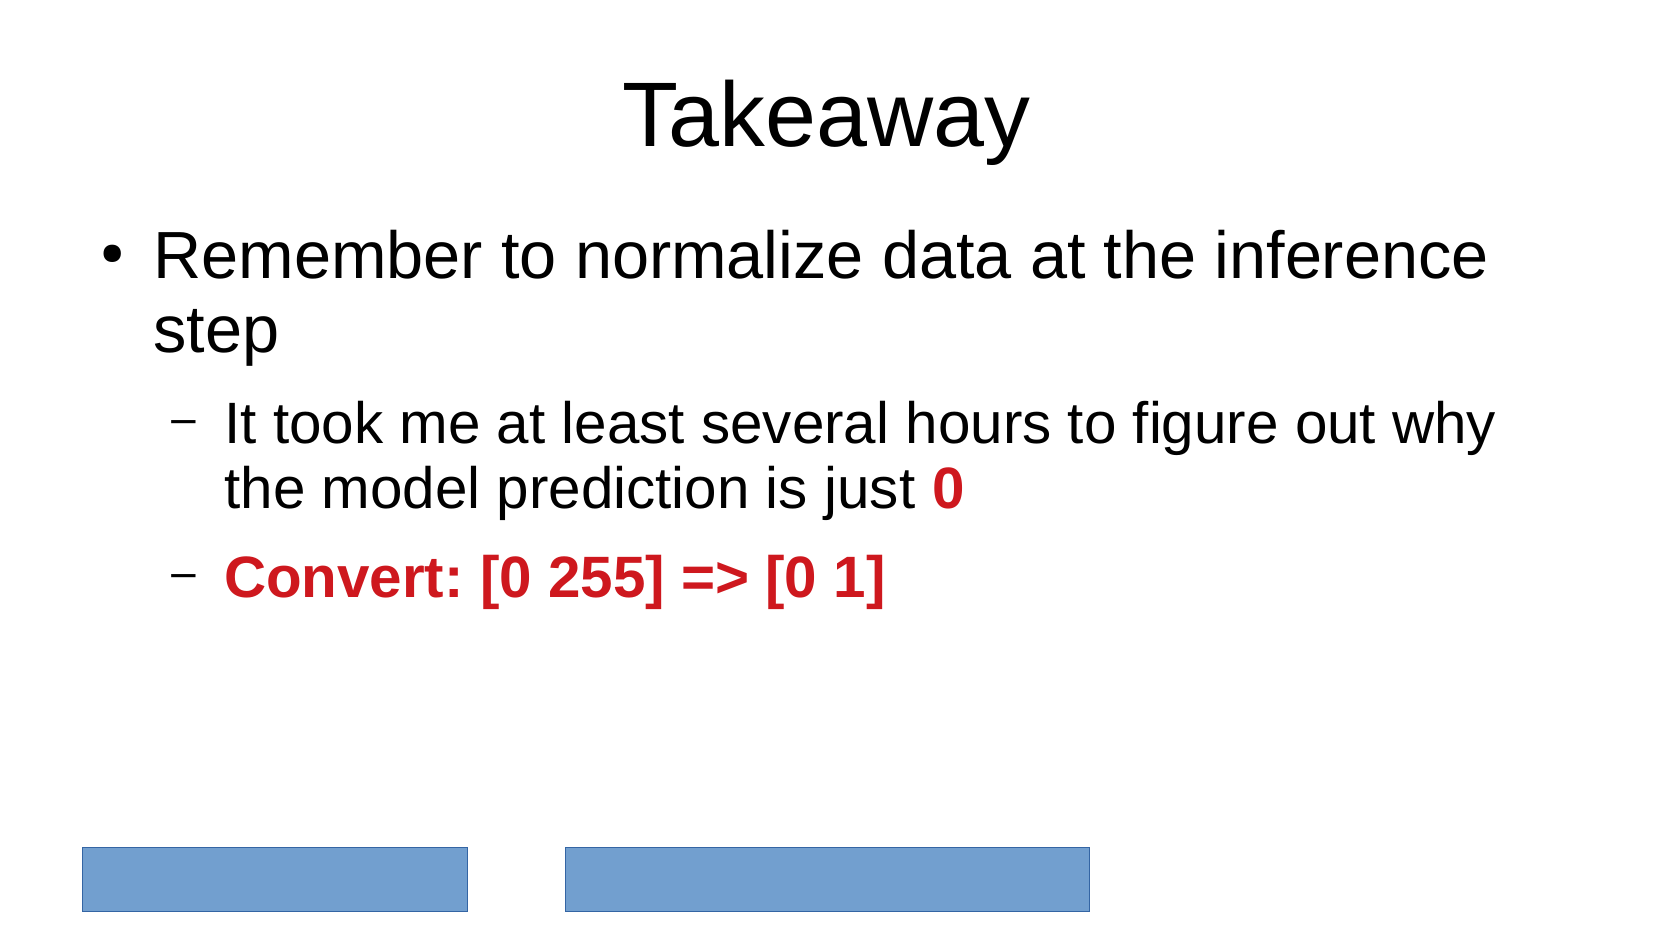

# Takeaway
Remember to normalize data at the inference step
It took me at least several hours to figure out why the model prediction is just 0
Convert: [0 255] => [0 1]